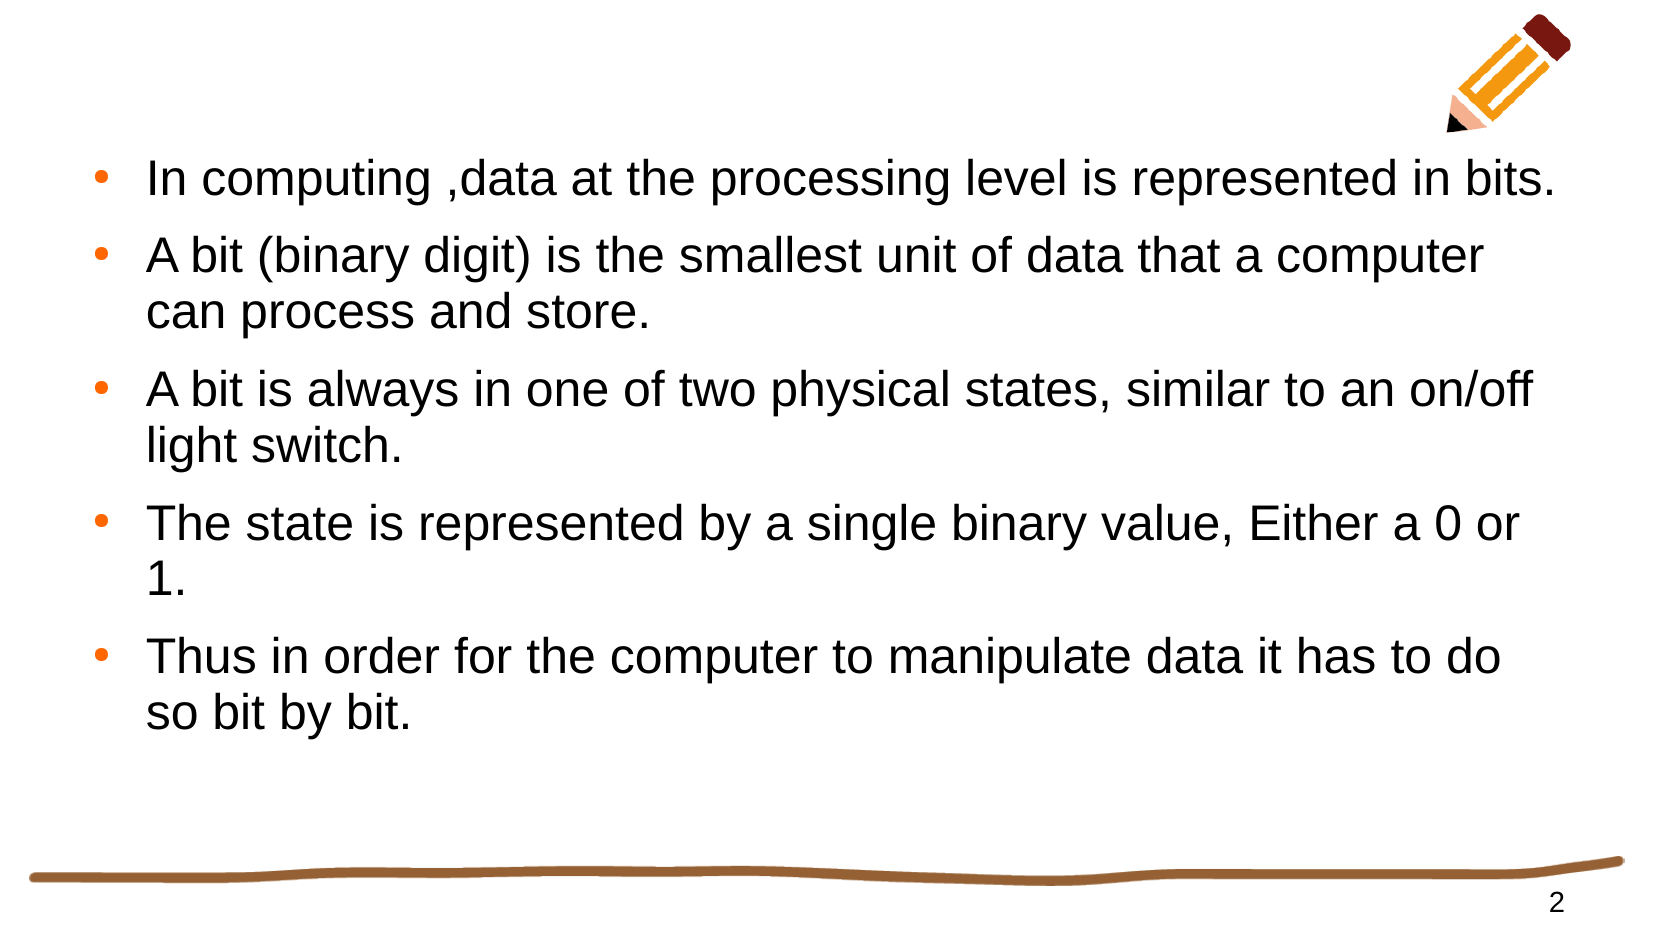

# In computing ,data at the processing level is represented in bits.
A bit (binary digit) is the smallest unit of data that a computer can process and store.
A bit is always in one of two physical states, similar to an on/off light switch.
The state is represented by a single binary value, Either a 0 or 1.
Thus in order for the computer to manipulate data it has to do so bit by bit.
2